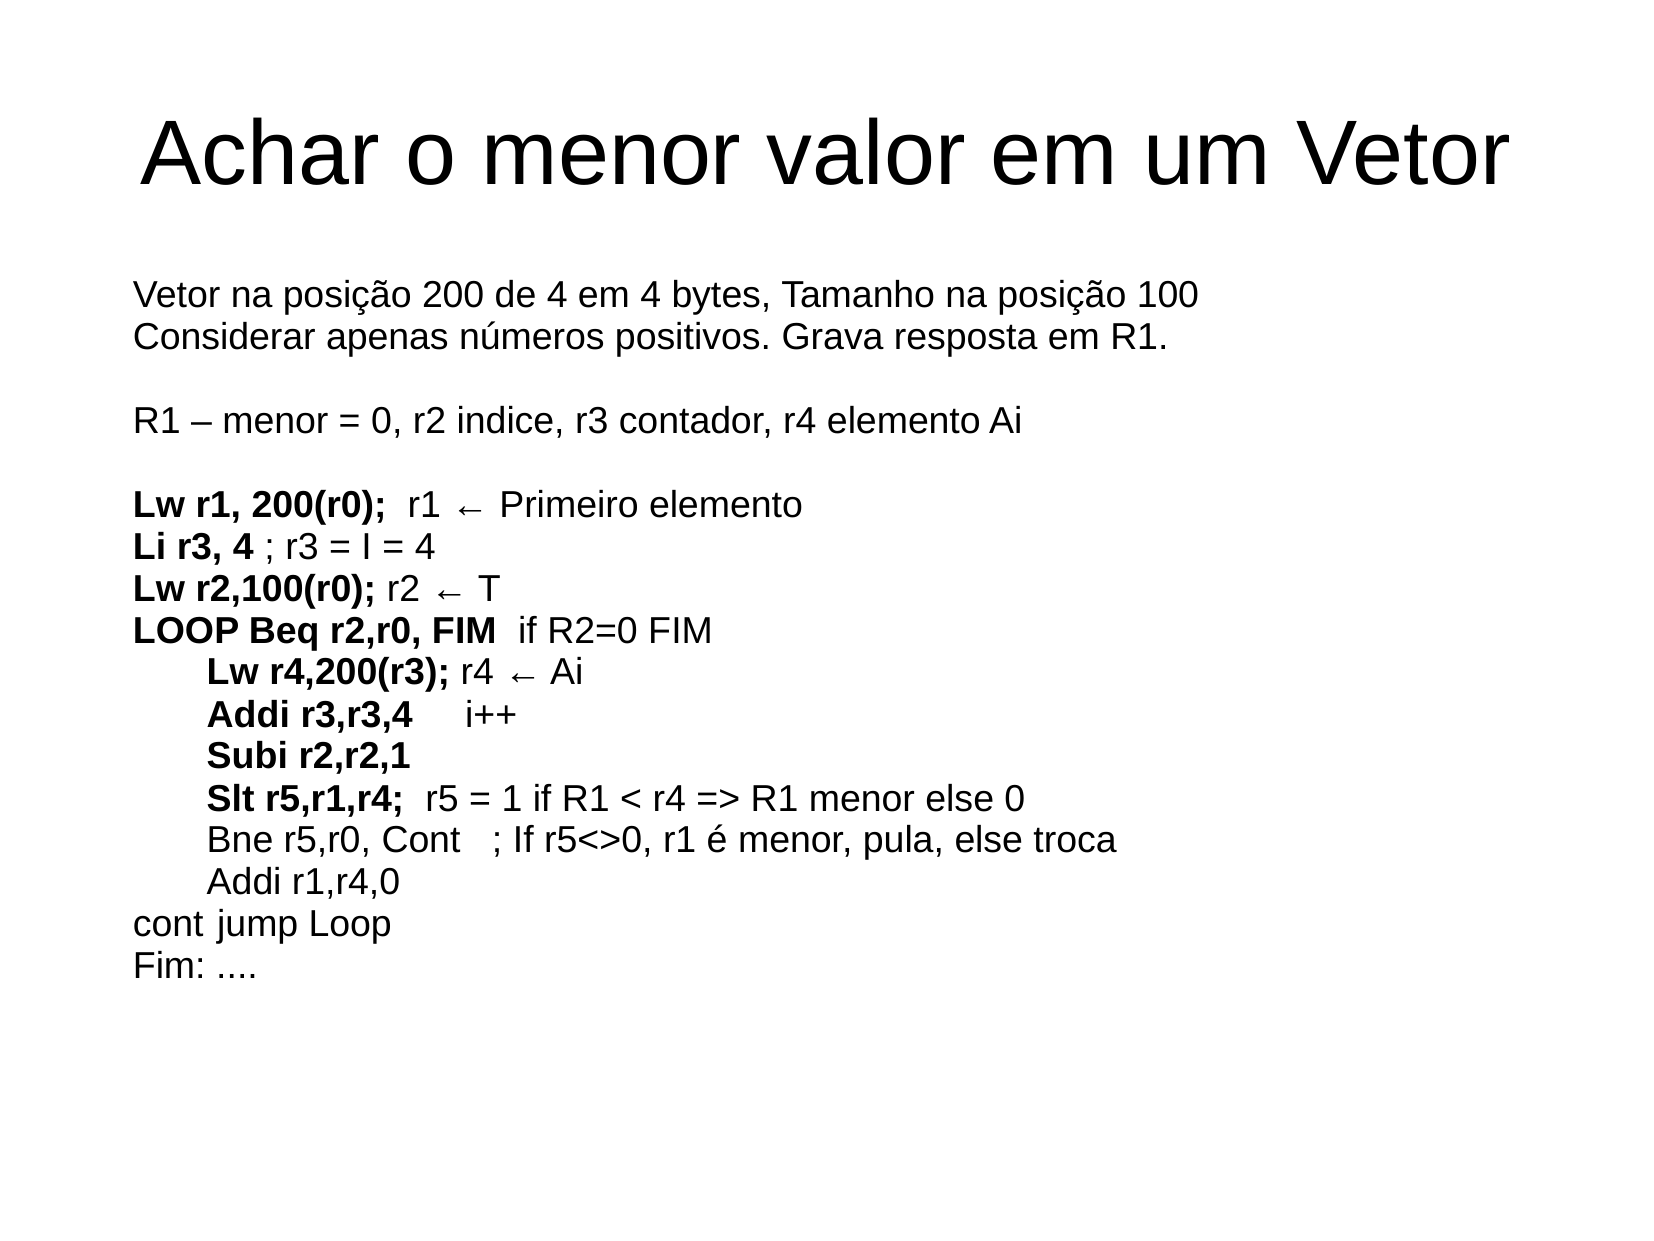

# Achar o menor valor em um Vetor
Vetor na posição 200 de 4 em 4 bytes, Tamanho na posição 100
Considerar apenas números positivos. Grava resposta em R1.
R1 – menor = 0, r2 indice, r3 contador, r4 elemento Ai
Lw r1, 200(r0); r1 ← Primeiro elemento
Li r3, 4 ; r3 = I = 4
Lw r2,100(r0); r2 ← T
LOOP Beq r2,r0, FIM if R2=0 FIM
	Lw r4,200(r3); r4 ← Ai
	Addi r3,r3,4 i++
	Subi r2,r2,1
	Slt r5,r1,r4; r5 = 1 if R1 < r4 => R1 menor else 0
	Bne r5,r0, Cont ; If r5<>0, r1 é menor, pula, else troca
	Addi r1,r4,0
cont	 jump Loop
Fim: ....